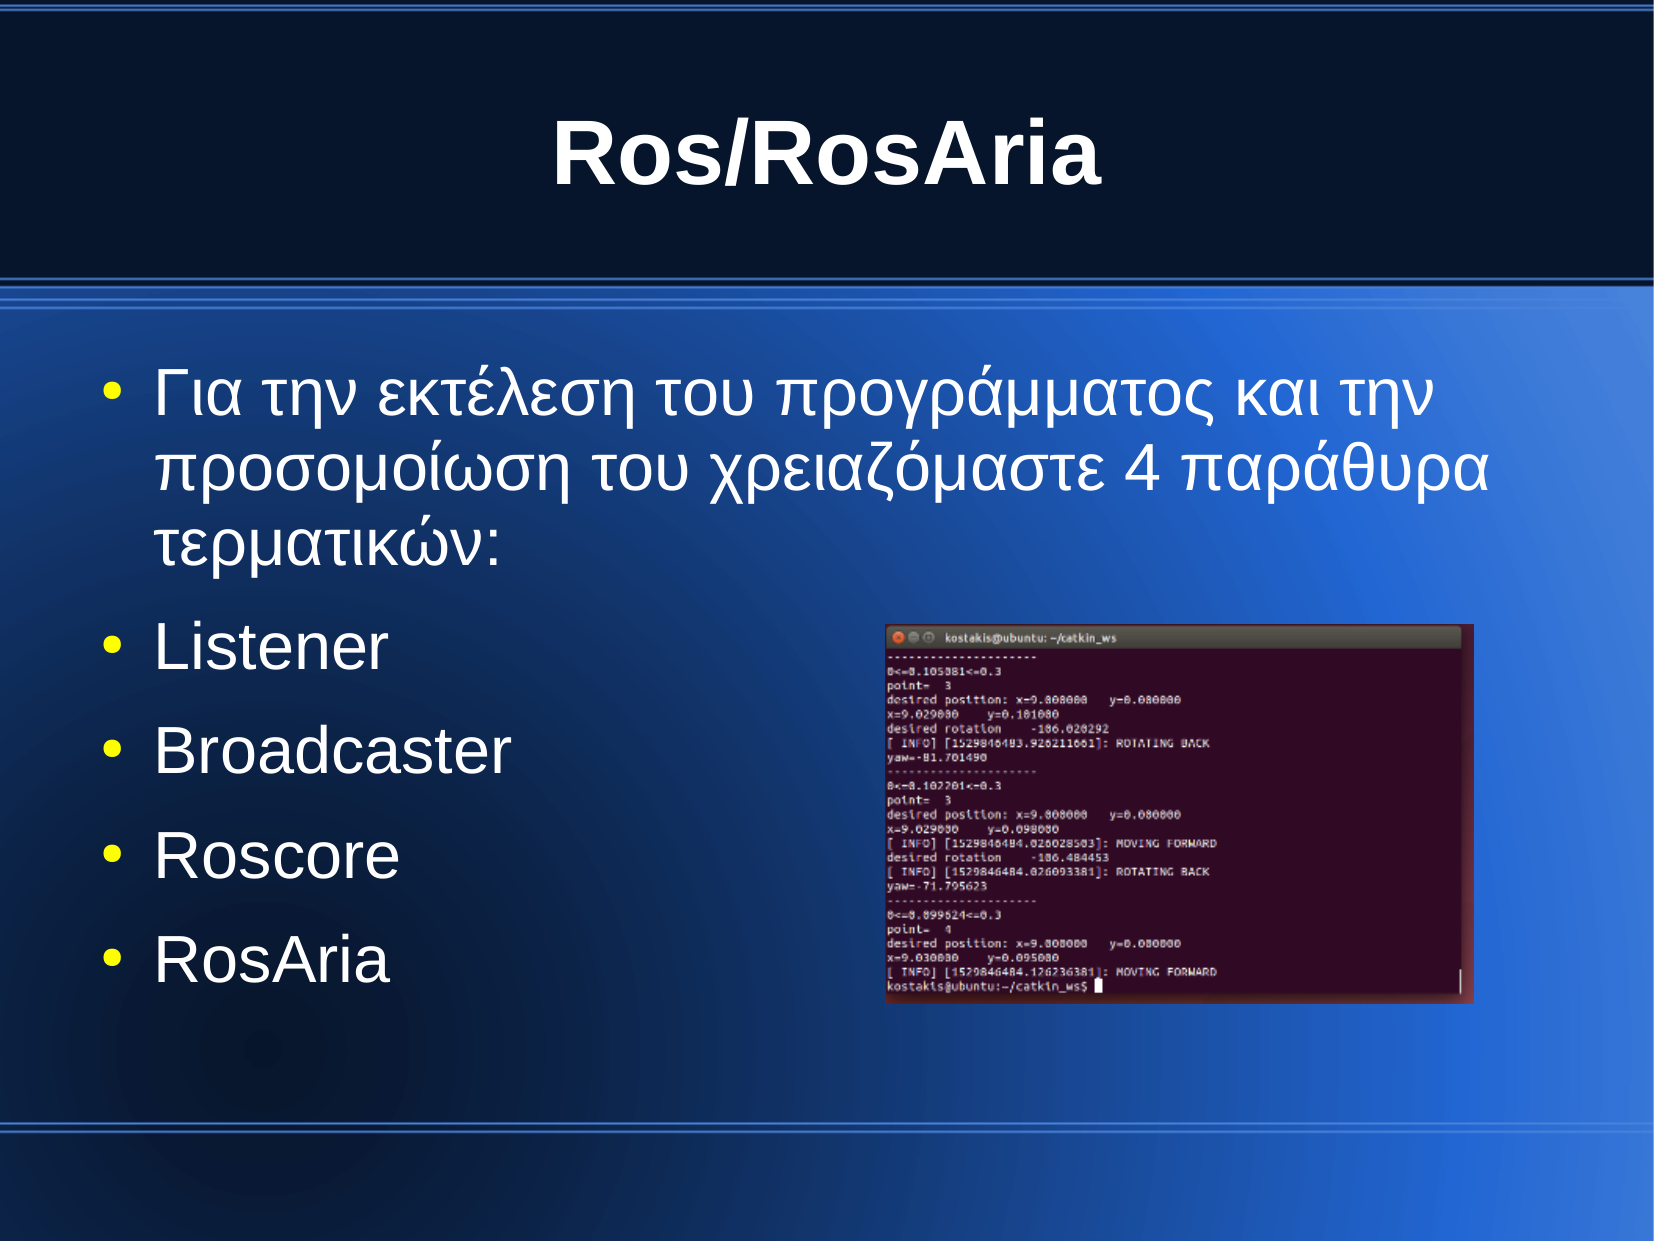

# Ros/RosAria
Για την εκτέλεση του προγράμματος και την προσομοίωση του χρειαζόμαστε 4 παράθυρα τερματικών:
Listener
Broadcaster
Roscore
RosAria